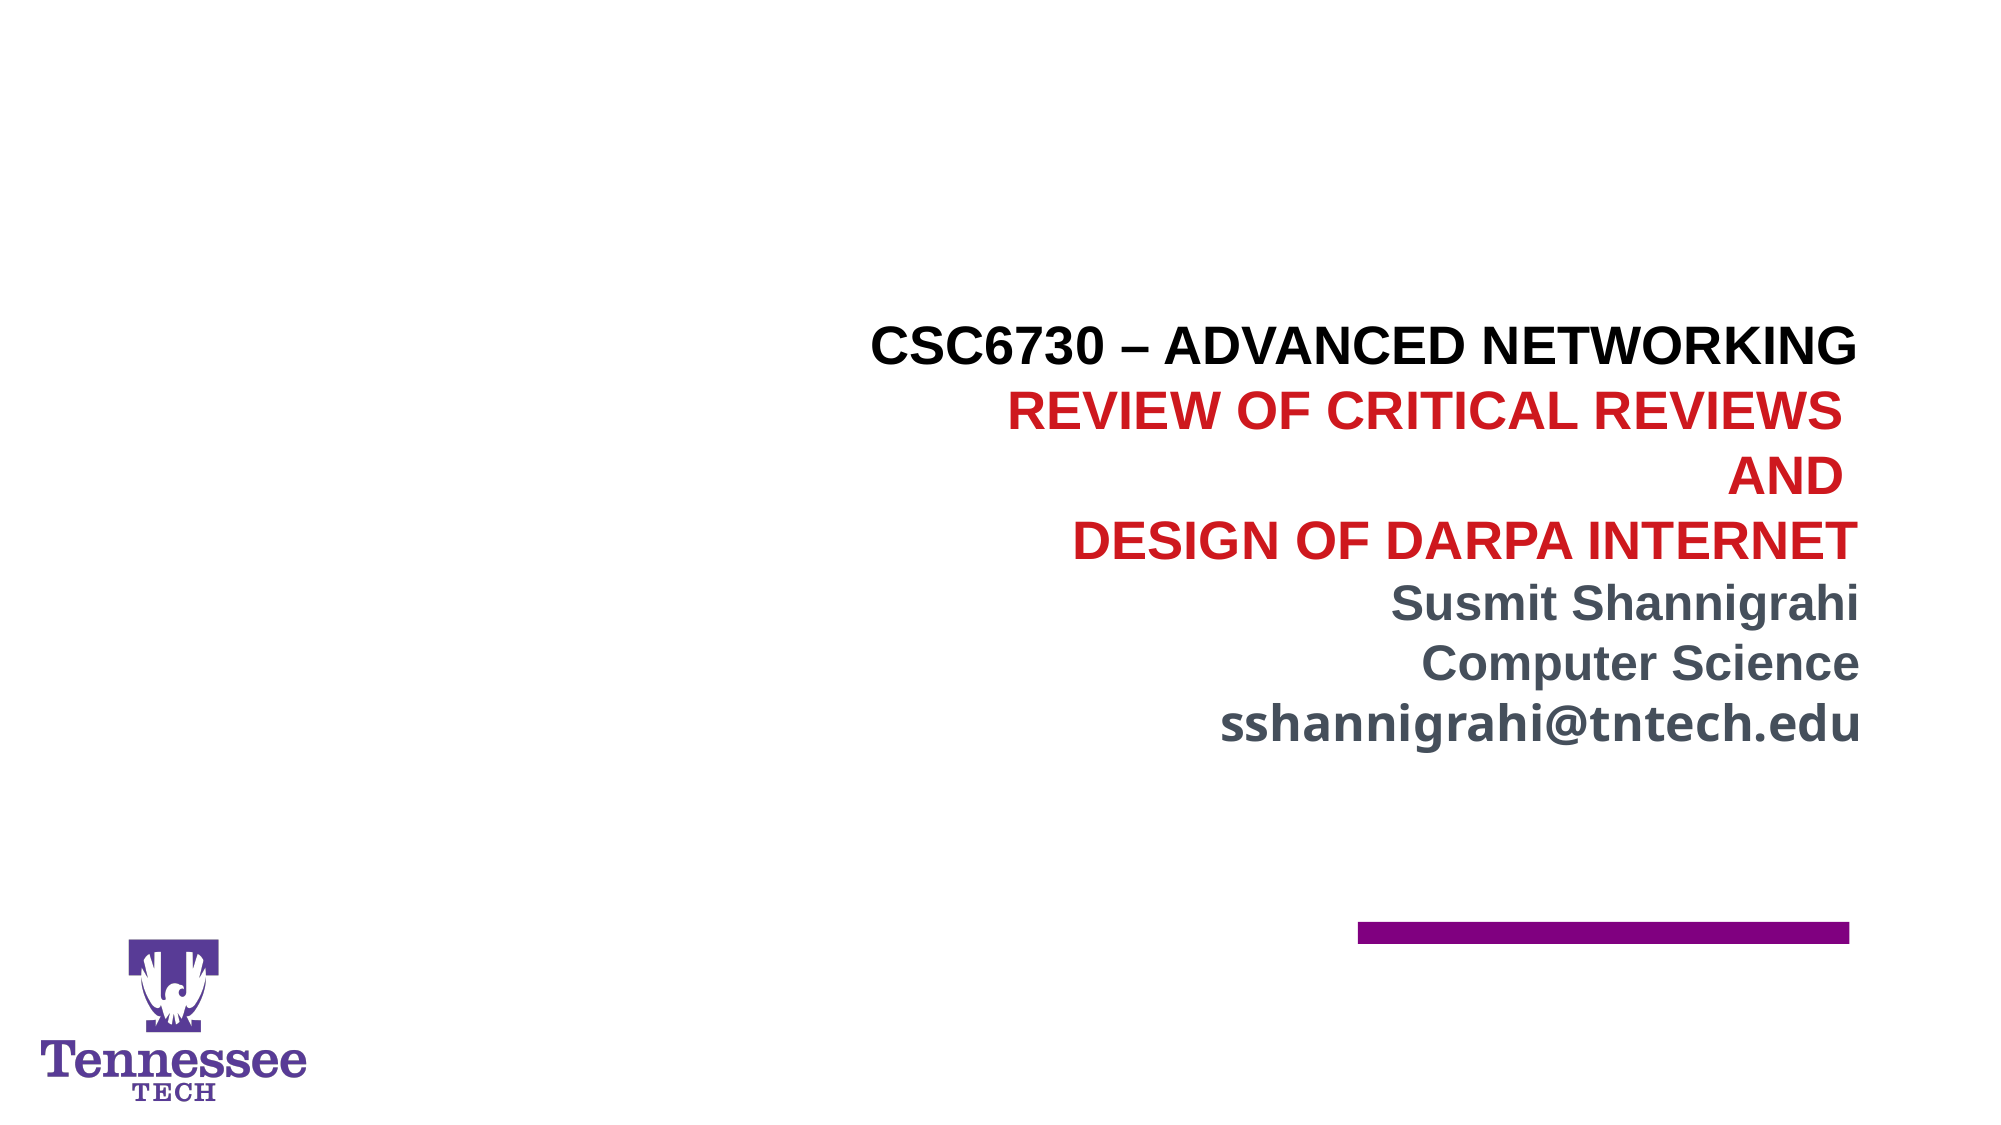

CSC6730 – Advanced Networking
Review of Critical reviews
and
design of darpa internet
Susmit Shannigrahi
Computer Science
sshannigrahi@tntech.edu